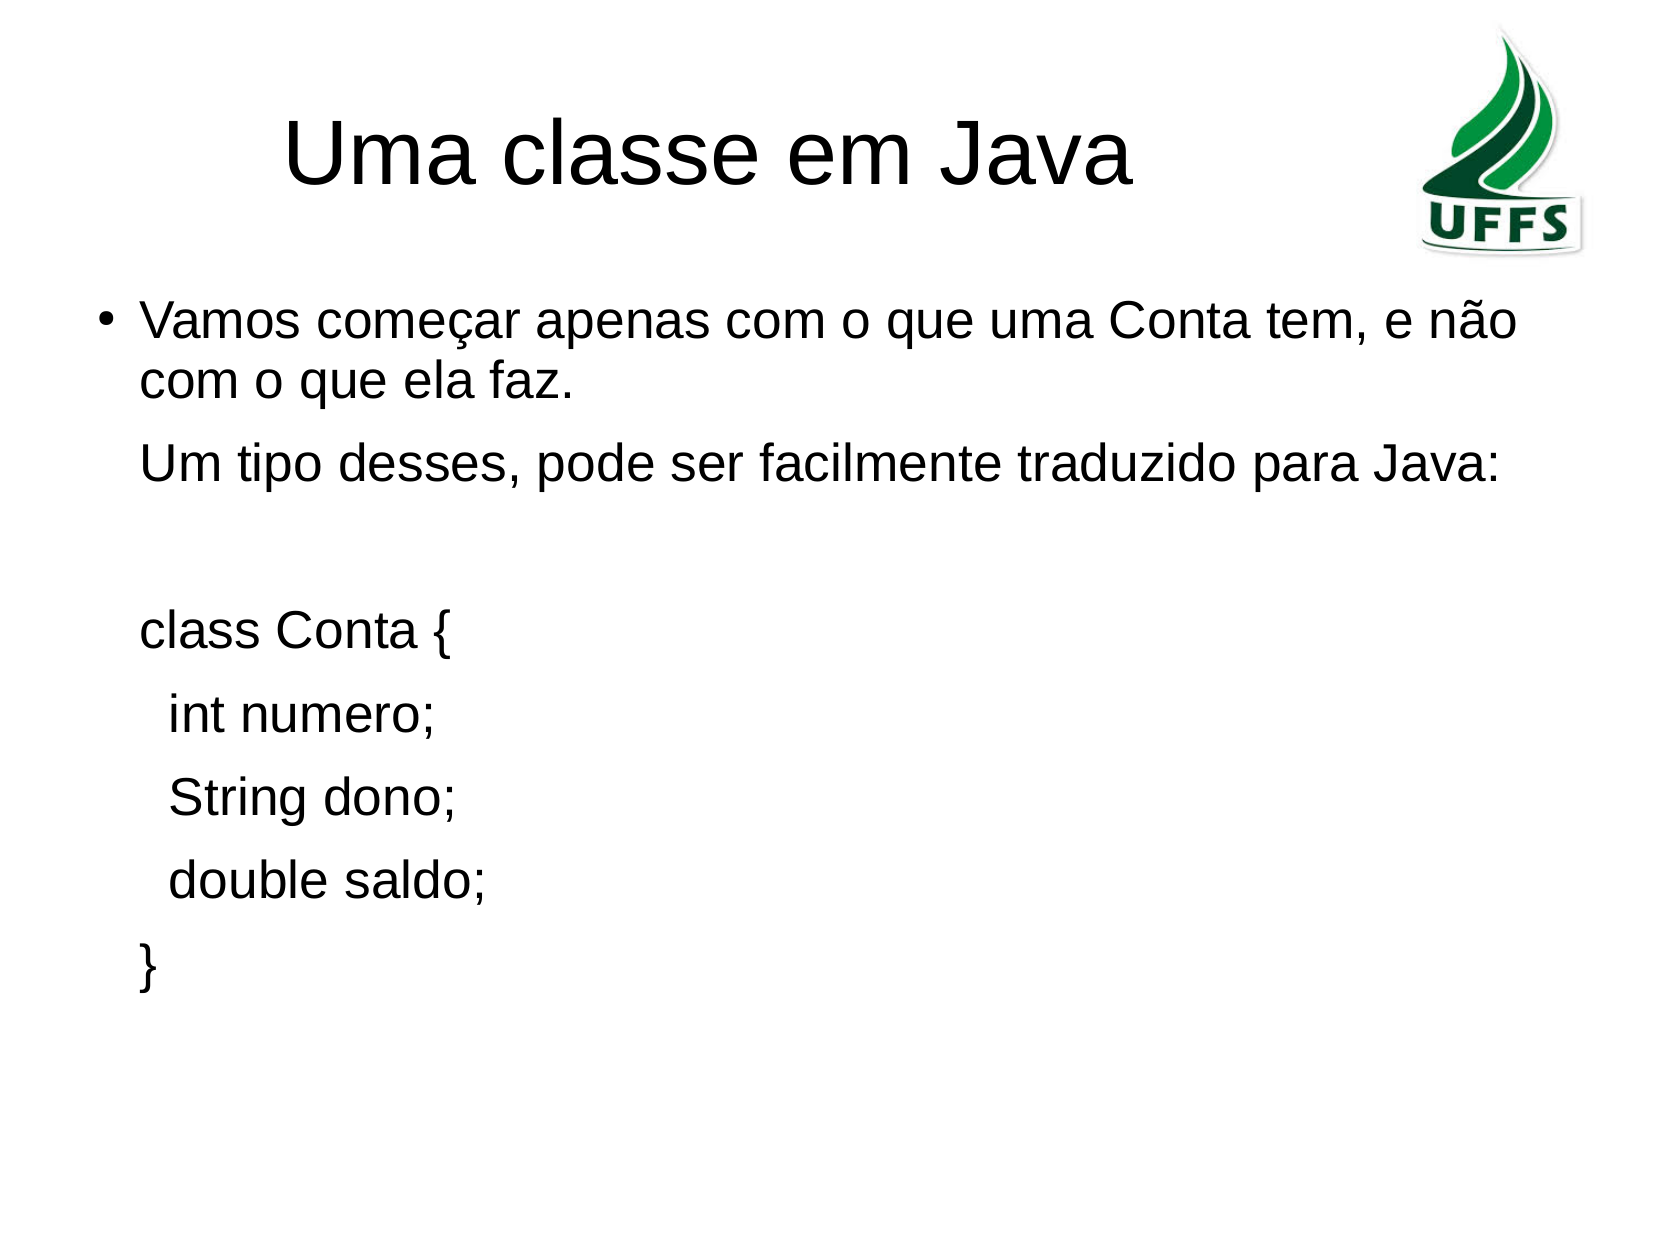

# Uma classe em Java
Vamos começar apenas com o que uma Conta tem, e não com o que ela faz.
Um tipo desses, pode ser facilmente traduzido para Java:
class Conta {
 int numero;
 String dono;
 double saldo;
}